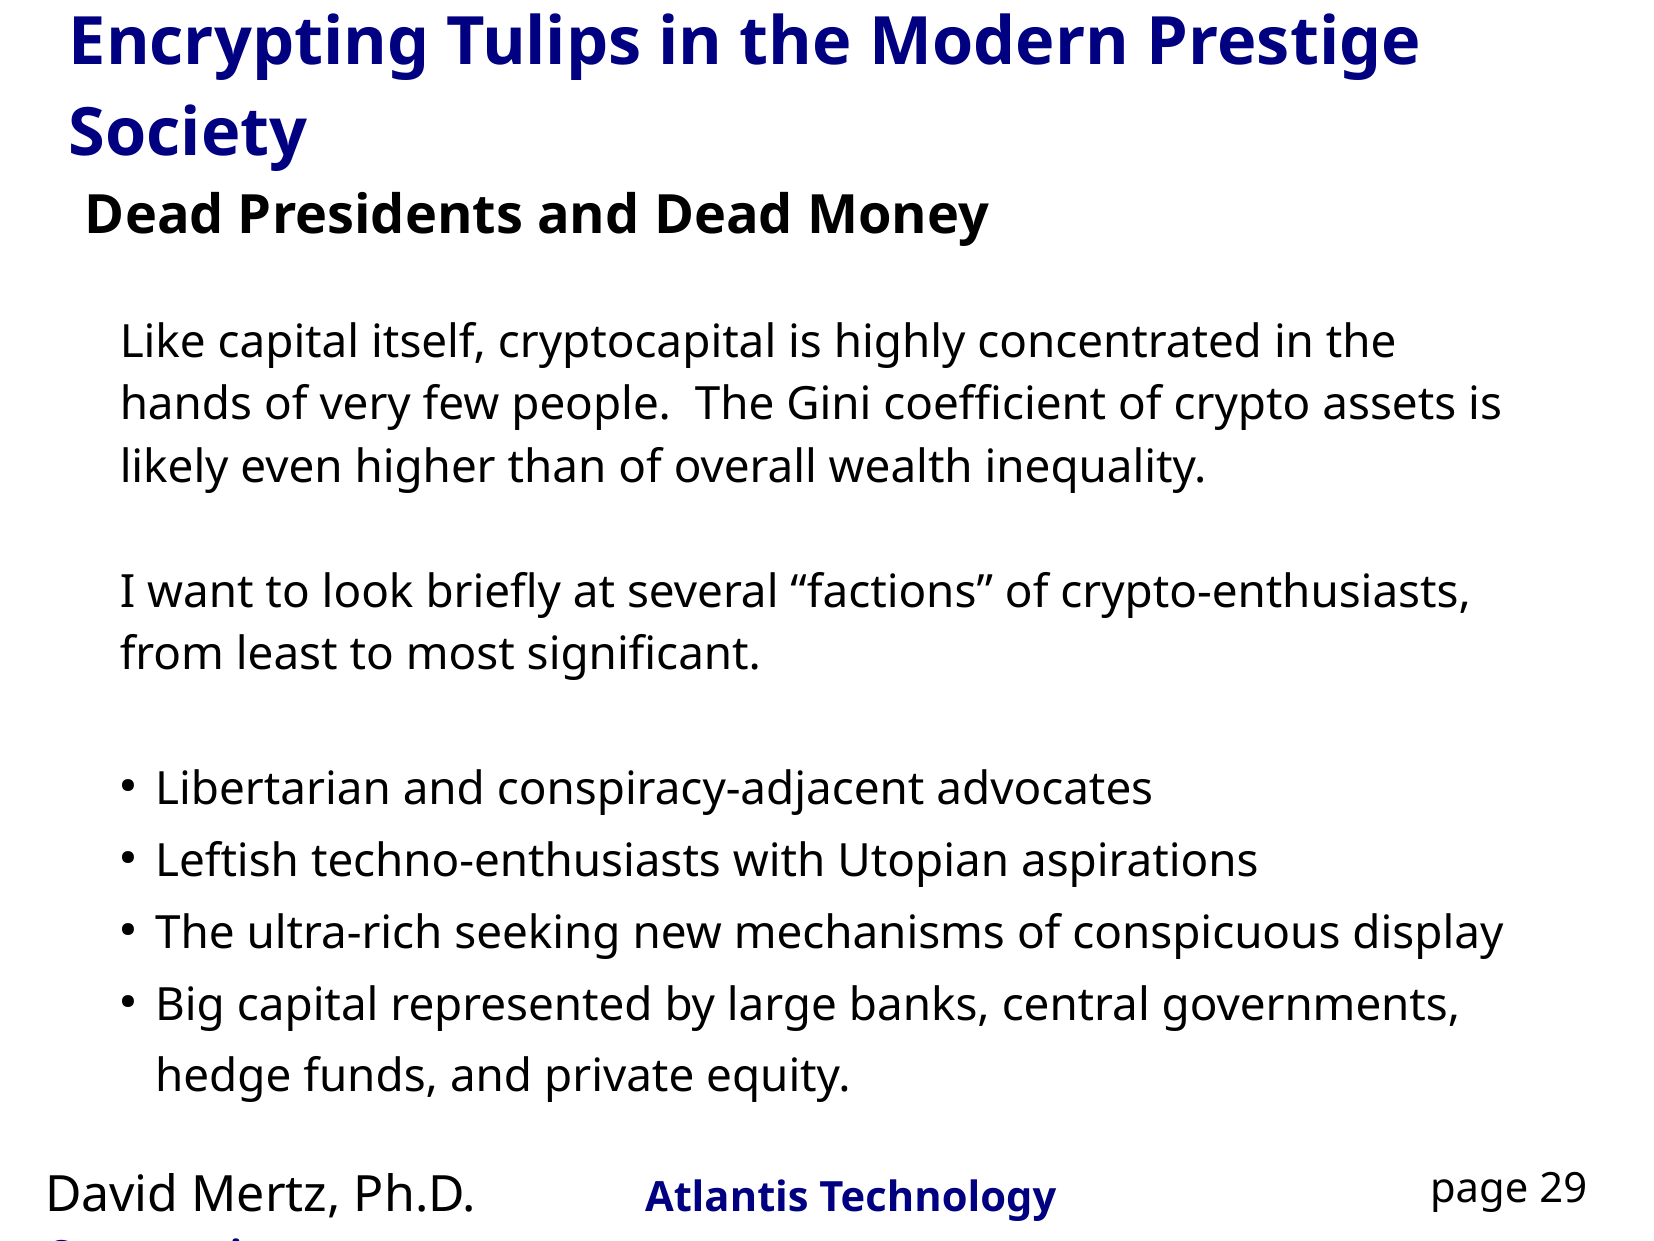

# Dead Presidents and Dead Money
Like capital itself, cryptocapital is highly concentrated in the hands of very few people. The Gini coefficient of crypto assets is likely even higher than of overall wealth inequality.
I want to look briefly at several “factions” of crypto-enthusiasts, from least to most significant.
Libertarian and conspiracy-adjacent advocates
Leftish techno-enthusiasts with Utopian aspirations
The ultra-rich seeking new mechanisms of conspicuous display
Big capital represented by large banks, central governments, hedge funds, and private equity.